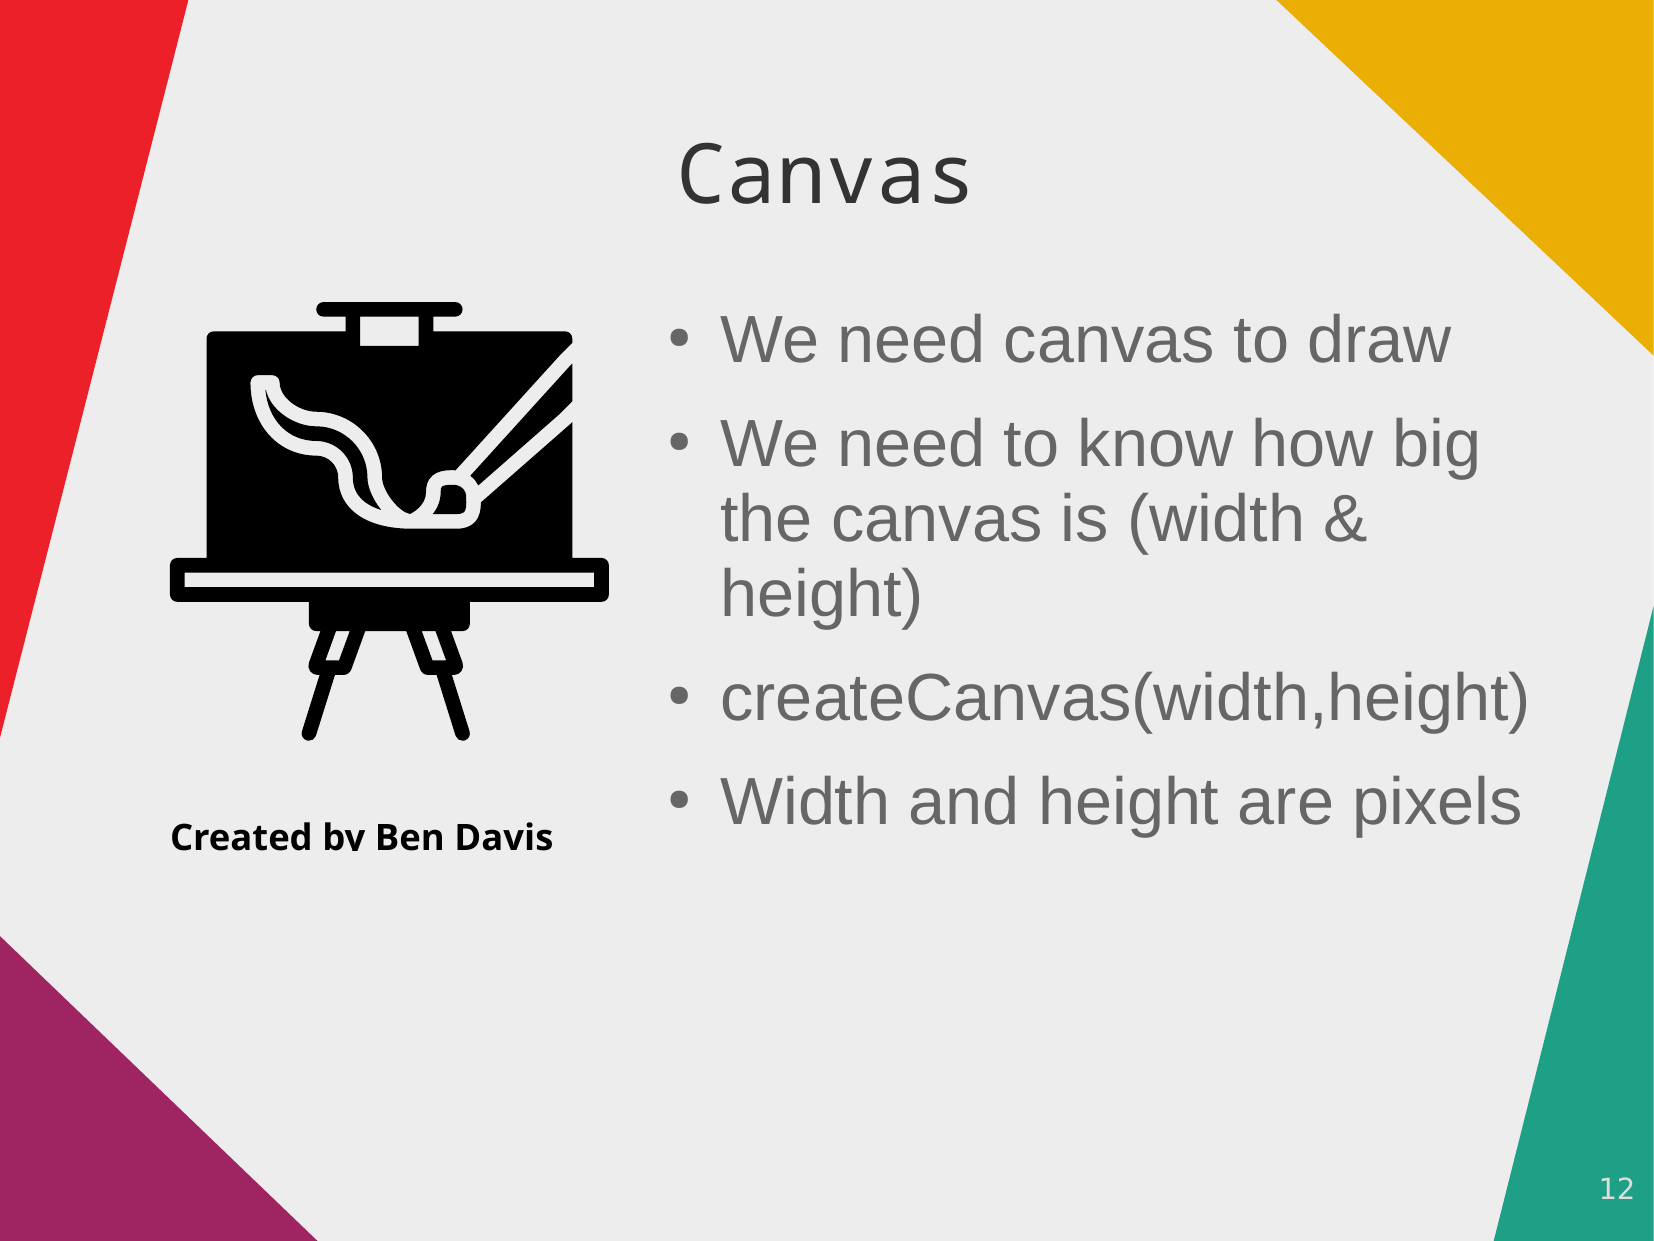

# Canvas
We need canvas to draw
We need to know how big the canvas is (width & height)
createCanvas(width,height)
Width and height are pixels
12